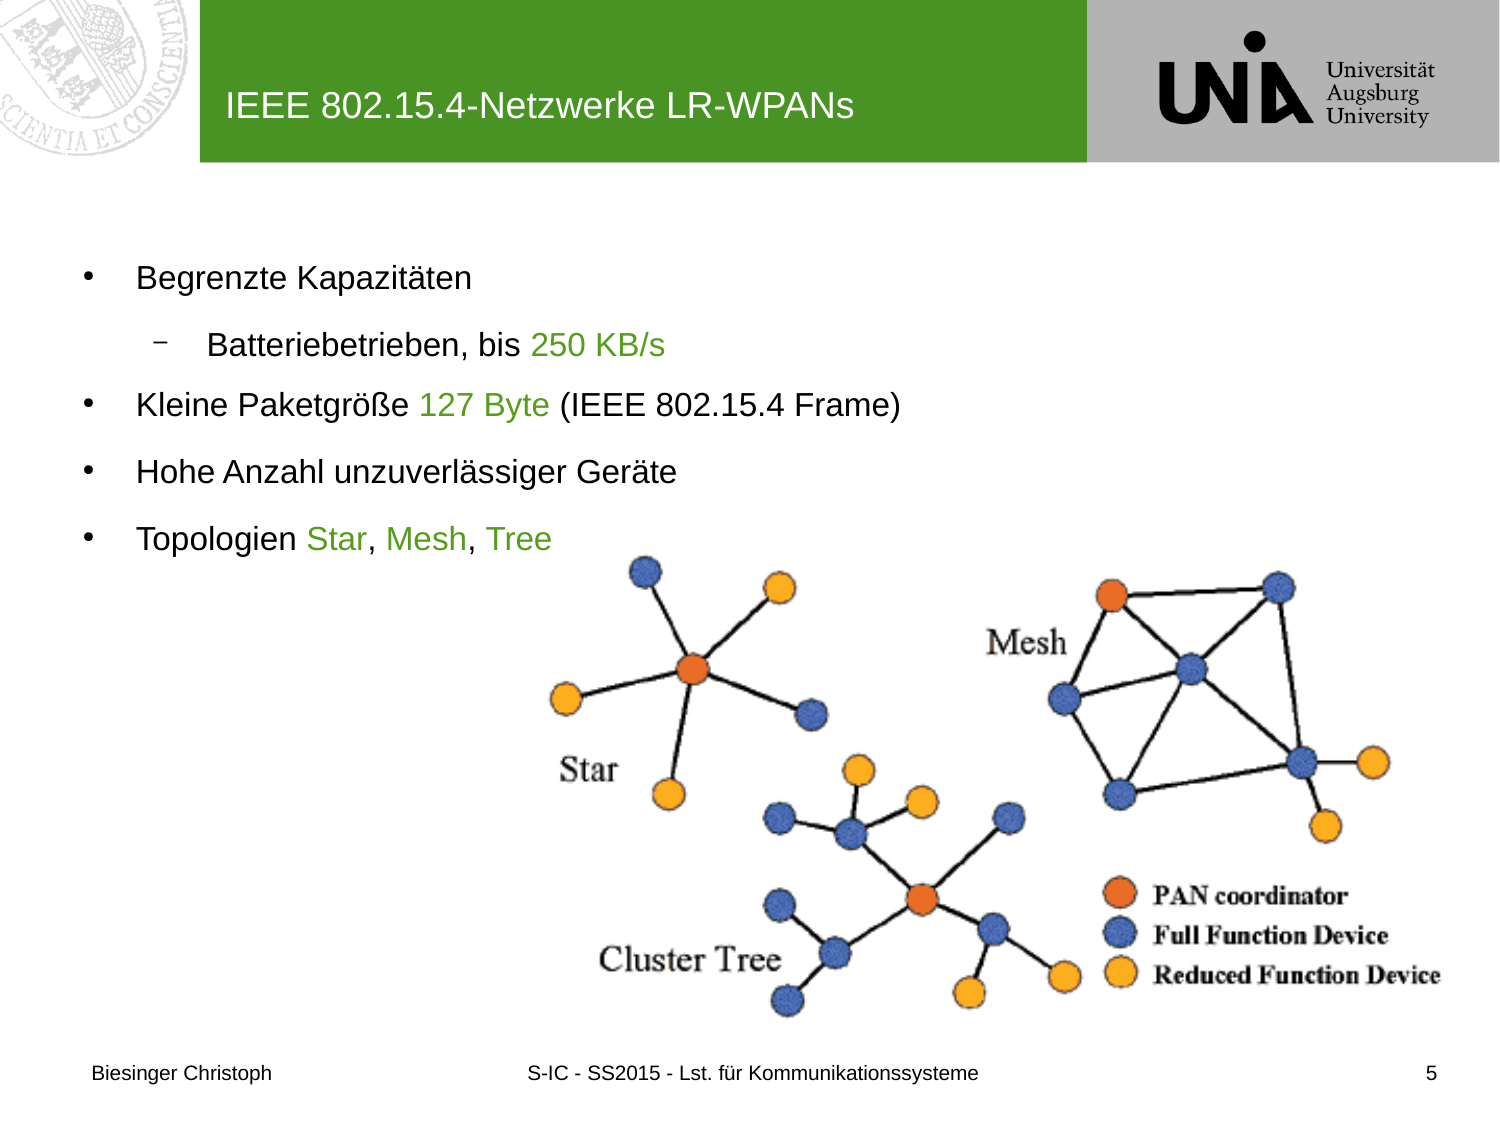

# IEEE 802.15.4-Netzwerke LR-WPANs
Begrenzte Kapazitäten
Batteriebetrieben, bis 250 KB/s
Kleine Paketgröße 127 Byte (IEEE 802.15.4 Frame)
Hohe Anzahl unzuverlässiger Geräte
Topologien Star, Mesh, Tree
Biesinger Christoph
S-IC - SS2015 - Lst. für Kommunikationssysteme